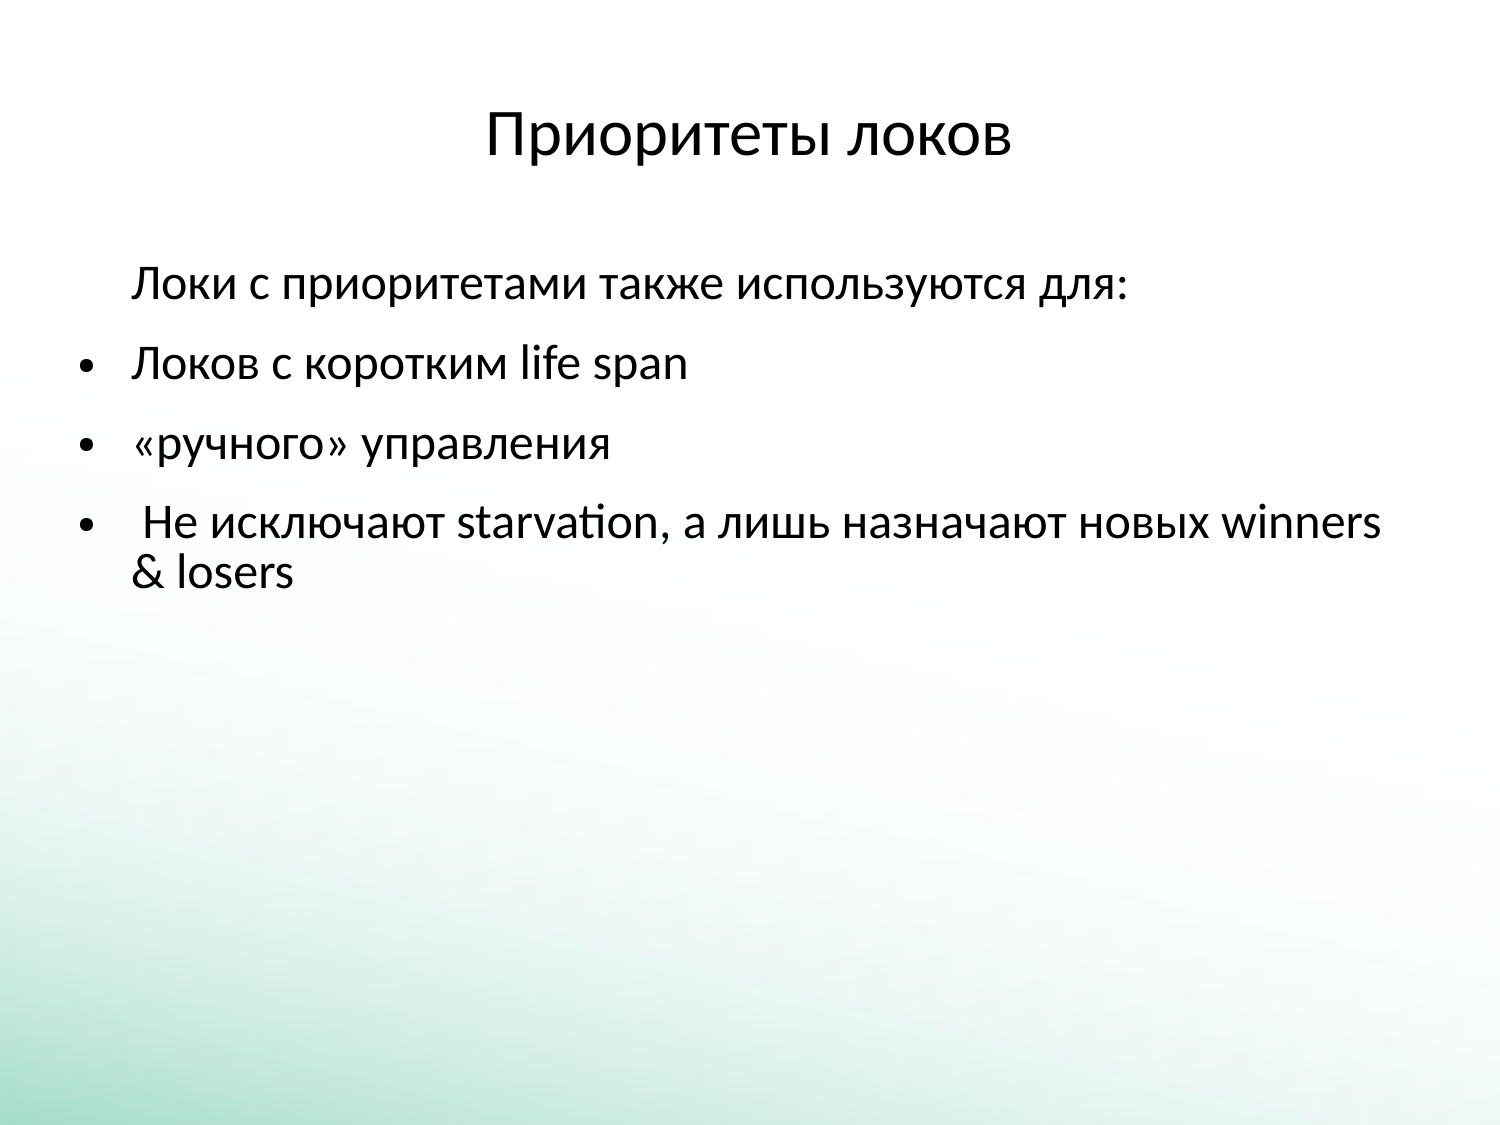

# Приоритеты локов
Локи с приоритетами также используются для:
Локов с коротким life span
«ручного» управления
 Не исключают starvation, а лишь назначают новых winners & losers